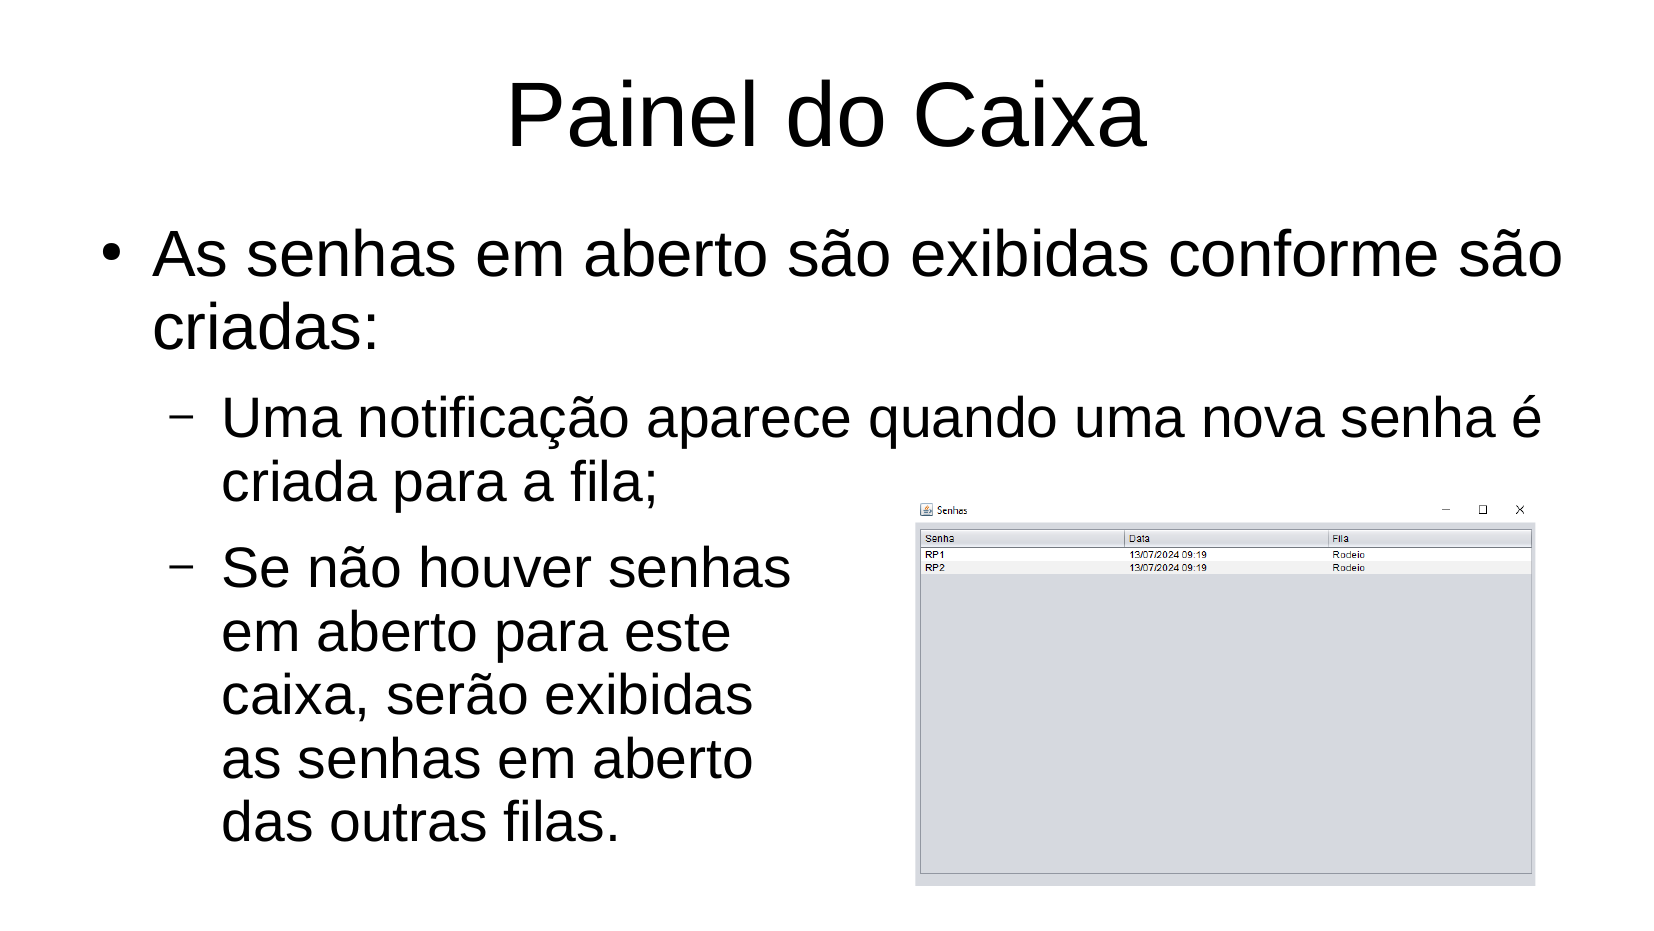

# Painel do Caixa
As senhas em aberto são exibidas conforme são criadas:
Uma notificação aparece quando uma nova senha é criada para a fila;
Se não houver senhas
em aberto para este
caixa, serão exibidas
as senhas em aberto
das outras filas.